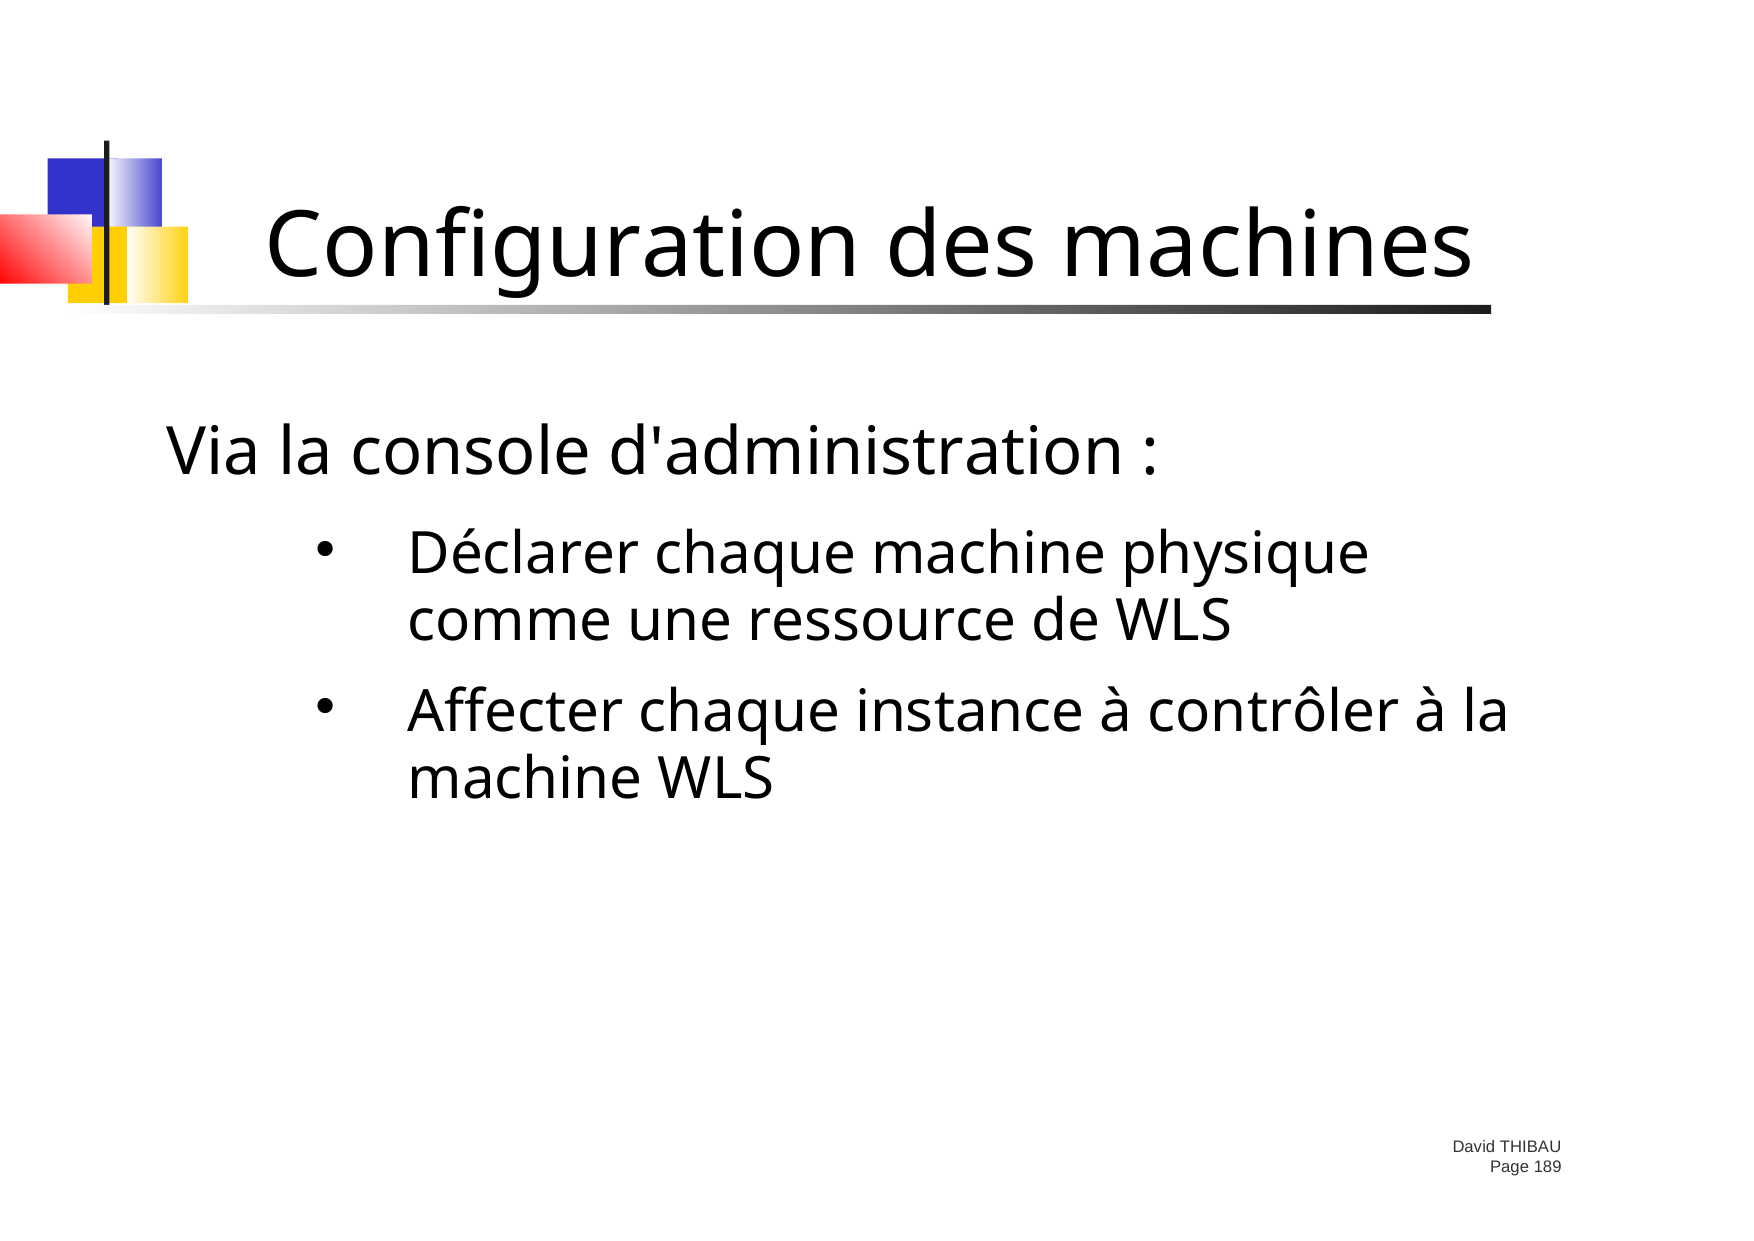

# Configuration des machines
Via la console d'administration :
Déclarer chaque machine physique comme une ressource de WLS
Affecter chaque instance à contrôler à la machine WLS